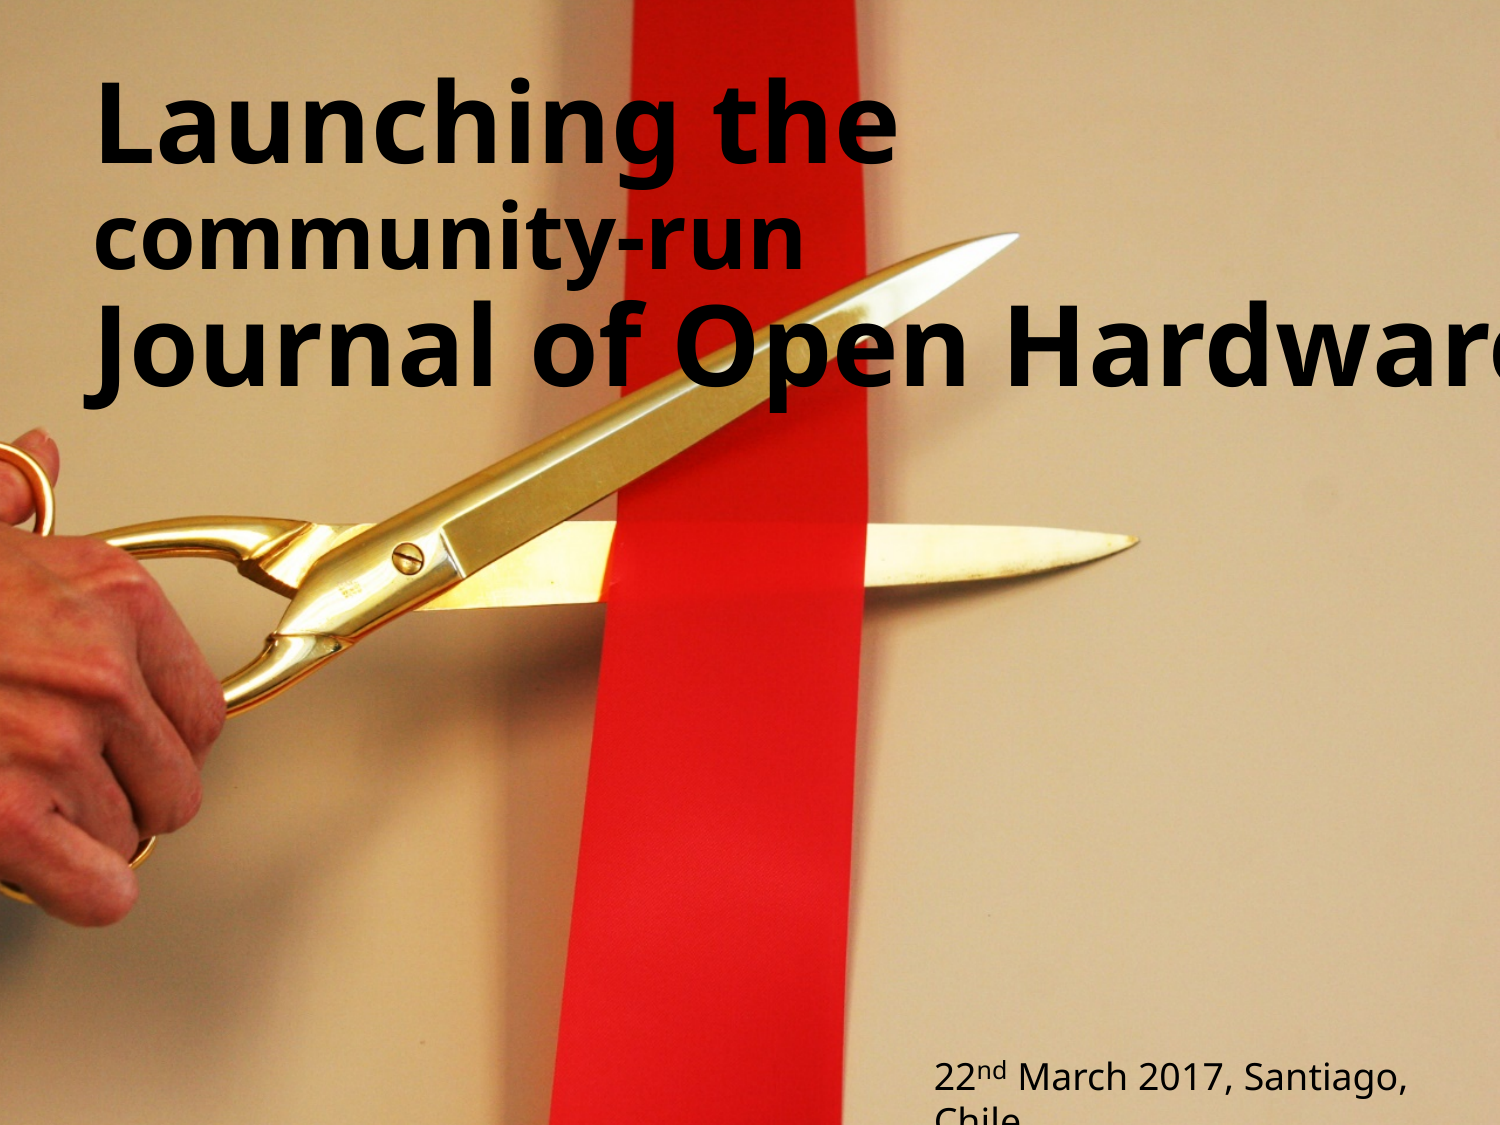

# Launching the community-run Journal of Open Hardware
22nd March 2017, Santiago, Chile